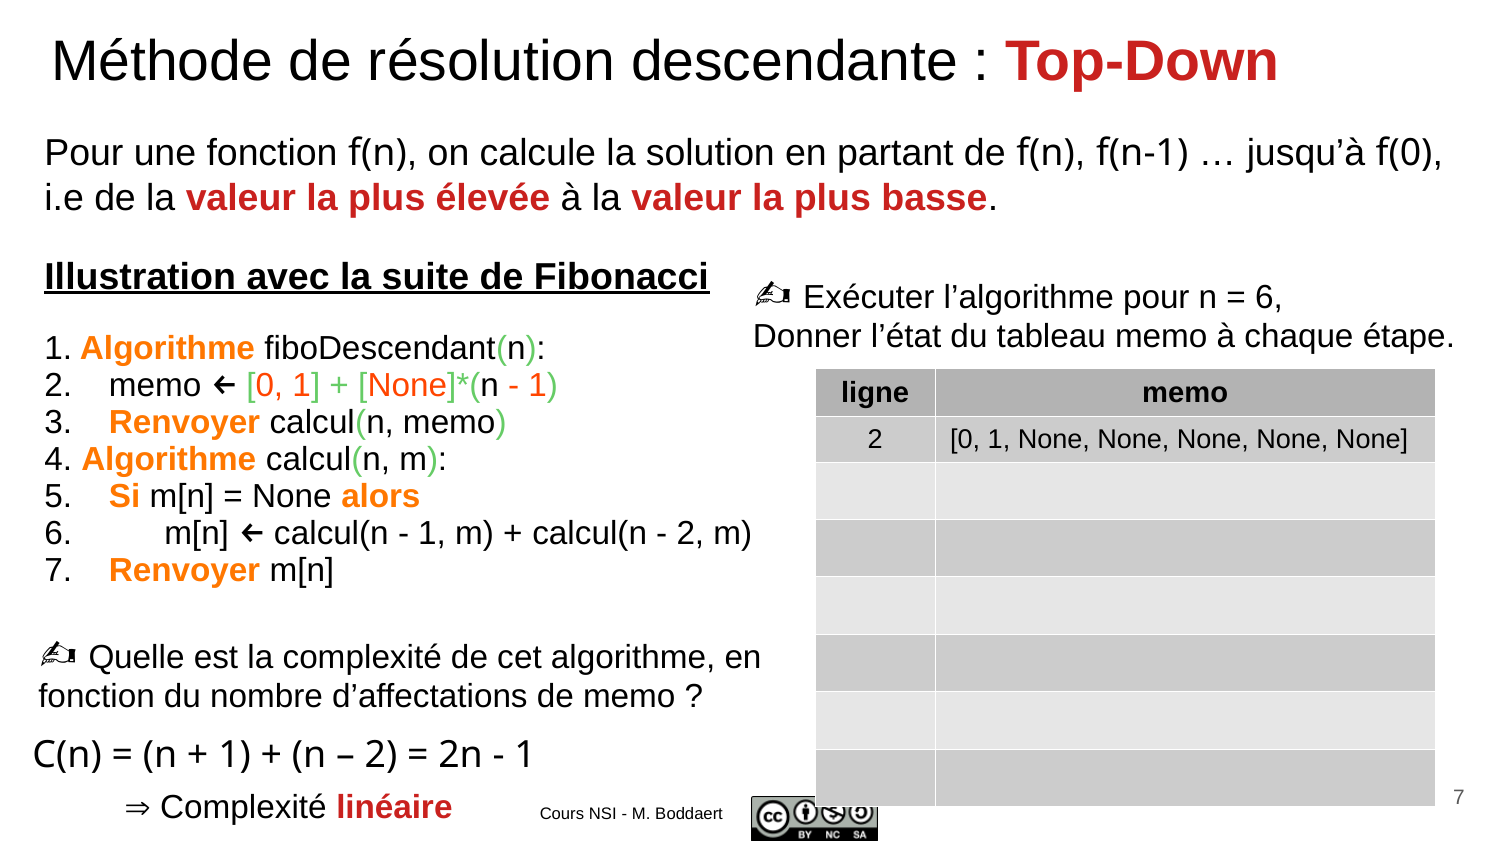

# Méthode de résolution descendante : Top-Down
Pour une fonction f(n), on calcule la solution en partant de f(n), f(n-1) … jusqu’à f(0), i.e de la valeur la plus élevée à la valeur la plus basse.
Illustration avec la suite de Fibonacci
1. Algorithme fiboDescendant(n):
2. memo ← [0, 1] + [None]*(n - 1)
3. Renvoyer calcul(n, memo)
4. Algorithme calcul(n, m):
5. Si m[n] = None alors
6. m[n] ← calcul(n - 1, m) + calcul(n - 2, m)
7. Renvoyer m[n]
 Exécuter l’algorithme pour n = 6,
Donner l’état du tableau memo à chaque étape.
| ligne | memo |
| --- | --- |
| 2 | [0, 1, None, None, None, None, None] |
| 6 | [0, 1, None, None, None, None, None] |
| 6 | [0, 1, 1, None, None, None, None] |
| 6 | [0, 1, 1, 2, None, None, None] |
| 6 | [0, 1, 1, 2, 3, None, None] |
| 6 | [0, 1, 1, 2, 3, 5, None] |
| 6 | [0, 1, 1, 2, 3, 5, 8] |
| ligne | memo |
| --- | --- |
| 2 | [0, 1, None, None, None, None, None] |
| | |
| | |
| | |
| | |
| | |
| | |
 Quelle est la complexité de cet algorithme, en fonction du nombre d’affectations de memo ?
C(n) = (n + 1) + (n – 2) = 2n - 1
⇒ Complexité linéaire